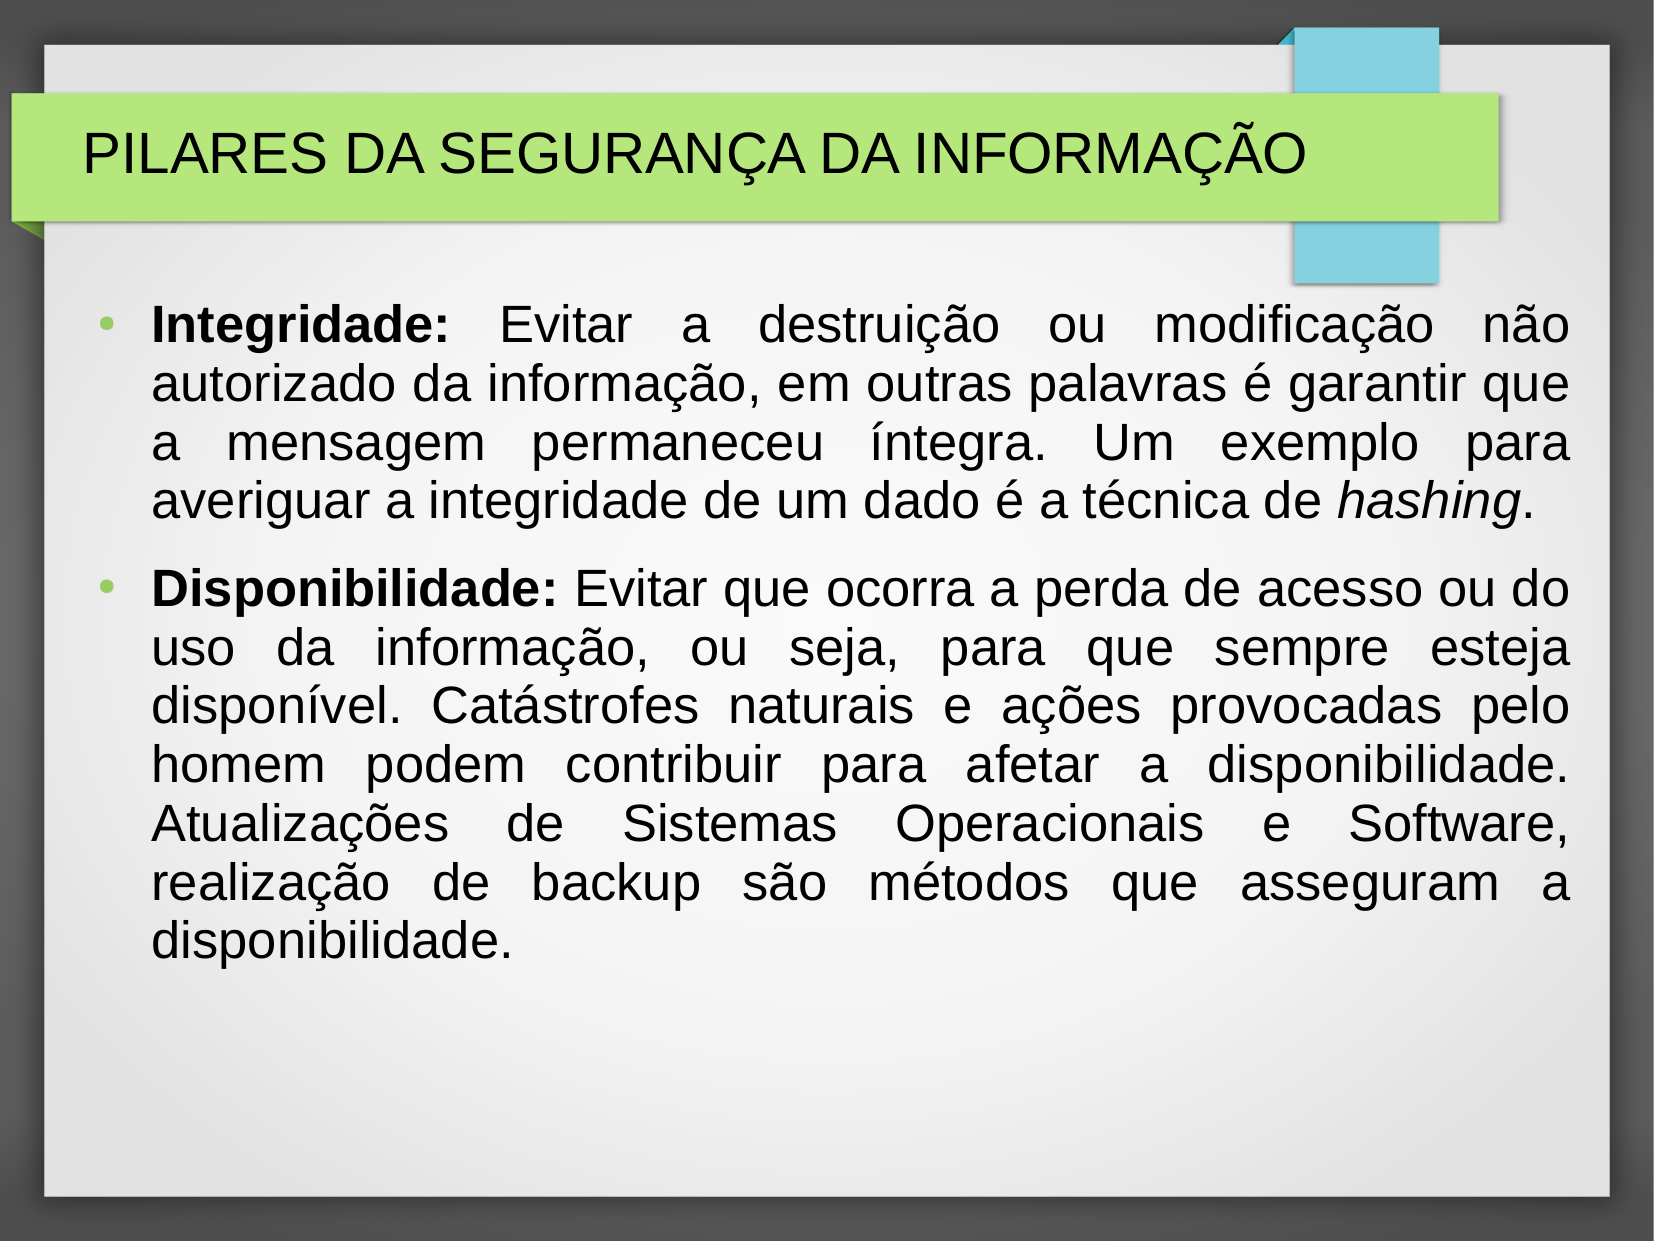

# PILARES DA SEGURANÇA DA INFORMAÇÃO
Integridade: Evitar a destruição ou modificação não autorizado da informação, em outras palavras é garantir que a mensagem permaneceu íntegra. Um exemplo para averiguar a integridade de um dado é a técnica de hashing.
Disponibilidade: Evitar que ocorra a perda de acesso ou do uso da informação, ou seja, para que sempre esteja disponível. Catástrofes naturais e ações provocadas pelo homem podem contribuir para afetar a disponibilidade. Atualizações de Sistemas Operacionais e Software, realização de backup são métodos que asseguram a disponibilidade.